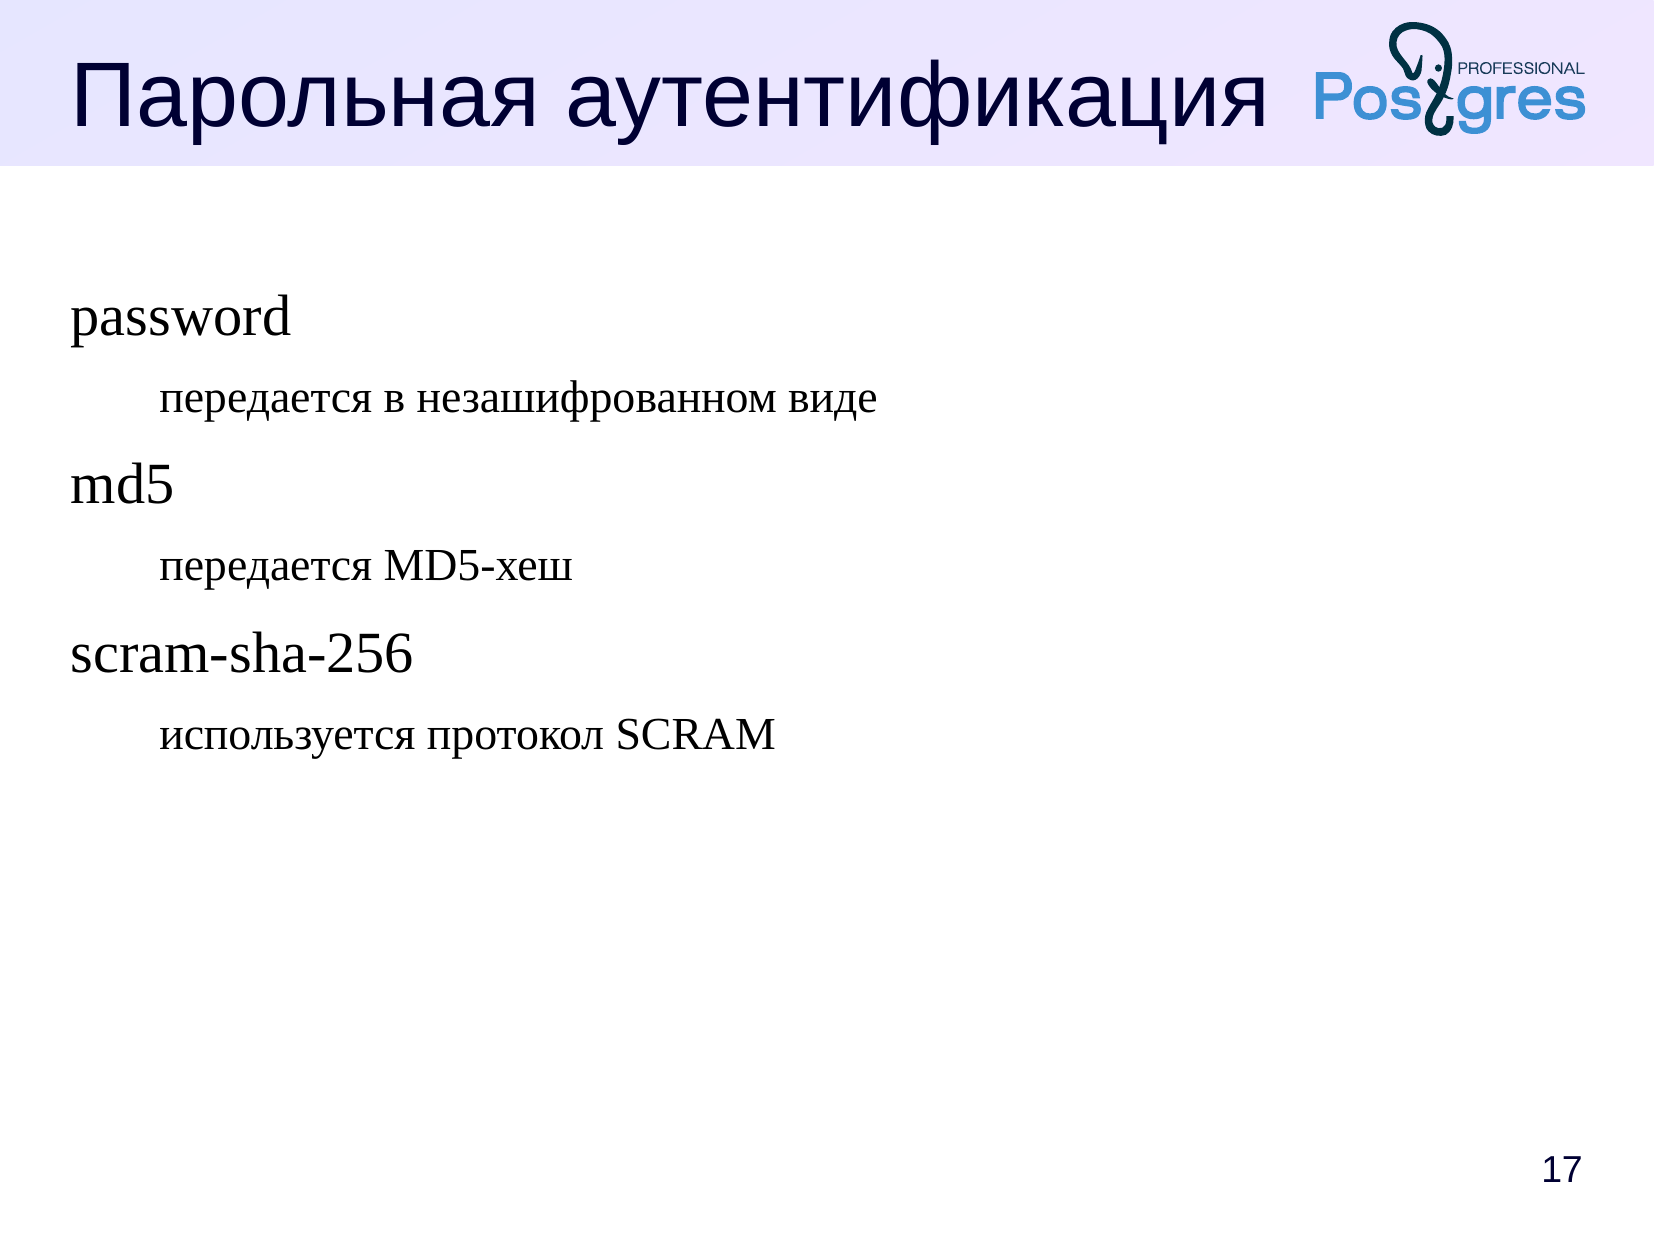

# Парольная аутентификация
password
передается в незашифрованном виде
md5
передается MD5-хеш
scram-sha-256
используется протокол SCRAM